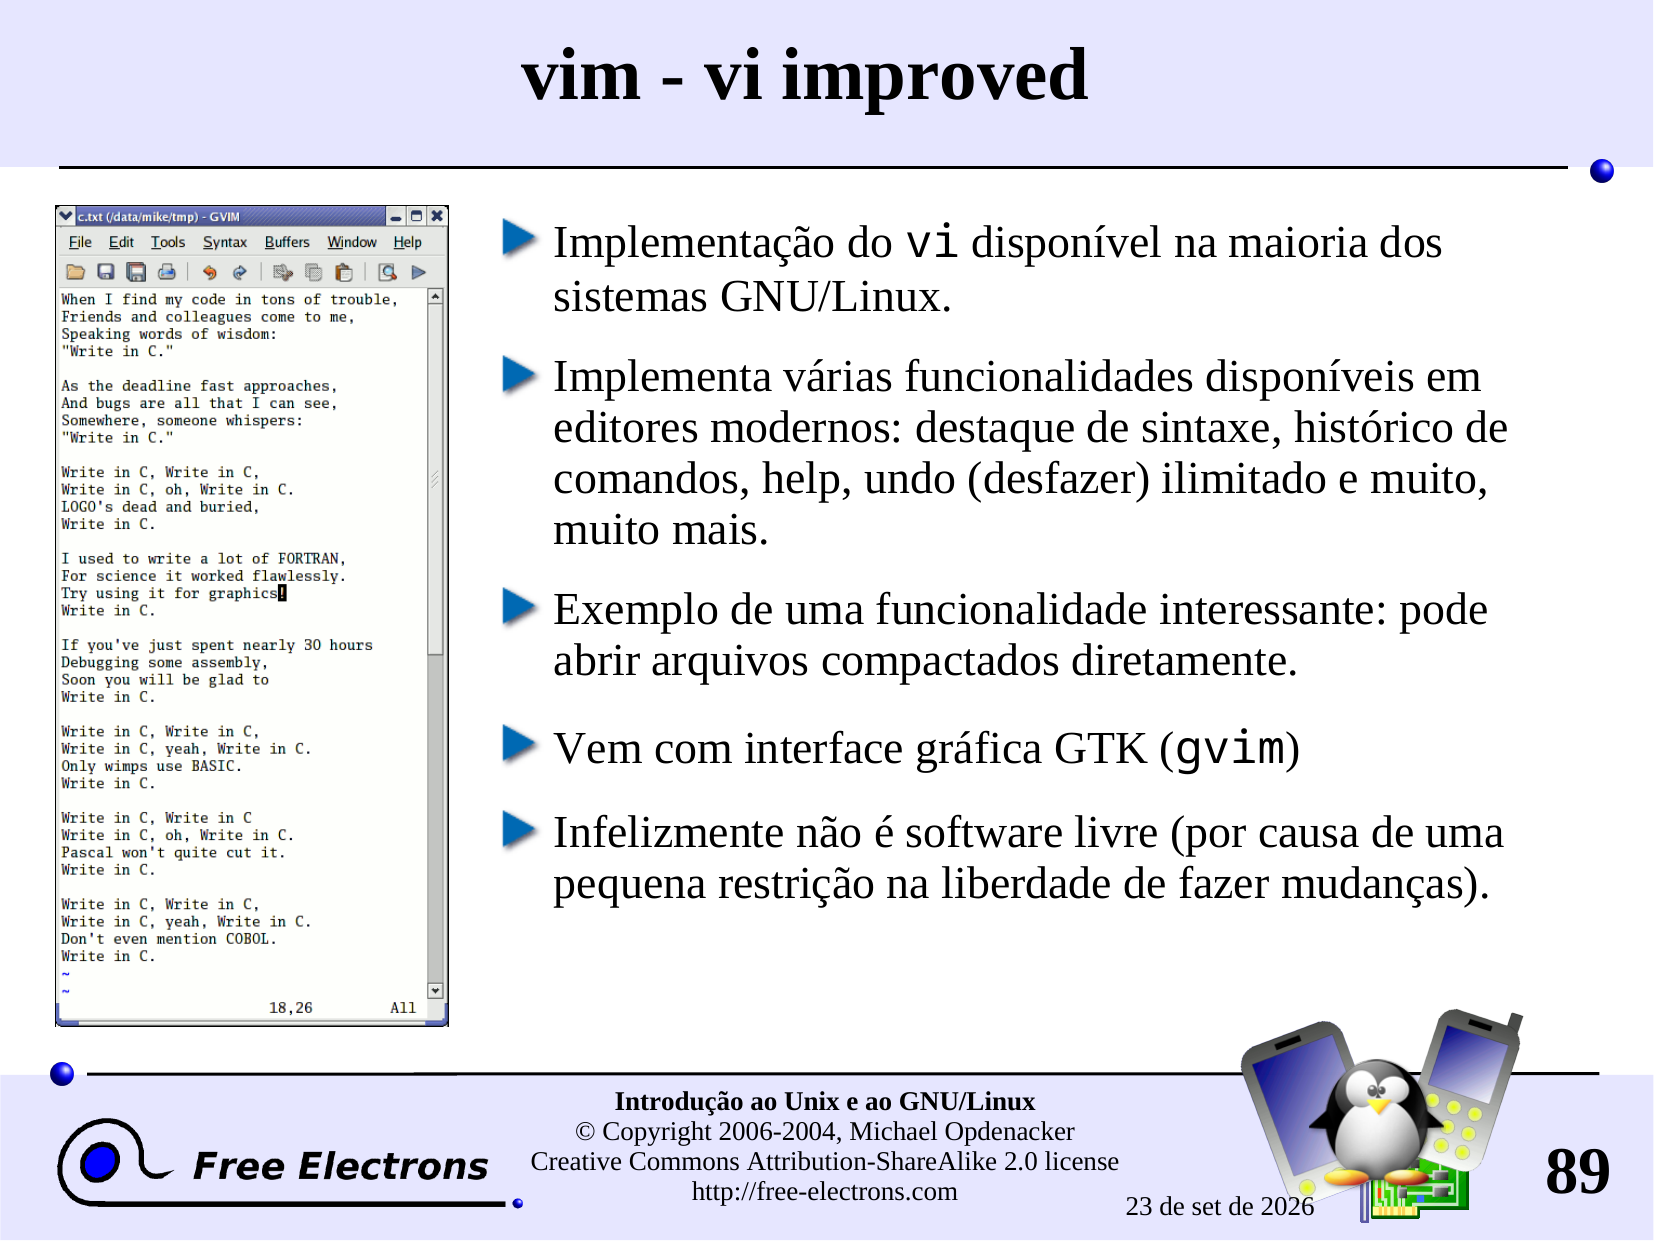

# vim - vi improved
Implementação do vi disponível na maioria dos sistemas GNU/Linux.
Implementa várias funcionalidades disponíveis em editores modernos: destaque de sintaxe, histórico de comandos, help, undo (desfazer) ilimitado e muito, muito mais.
Exemplo de uma funcionalidade interessante: pode abrir arquivos compactados diretamente.
Vem com interface gráfica GTK (gvim)
Infelizmente não é software livre (por causa de uma pequena restrição na liberdade de fazer mudanças).